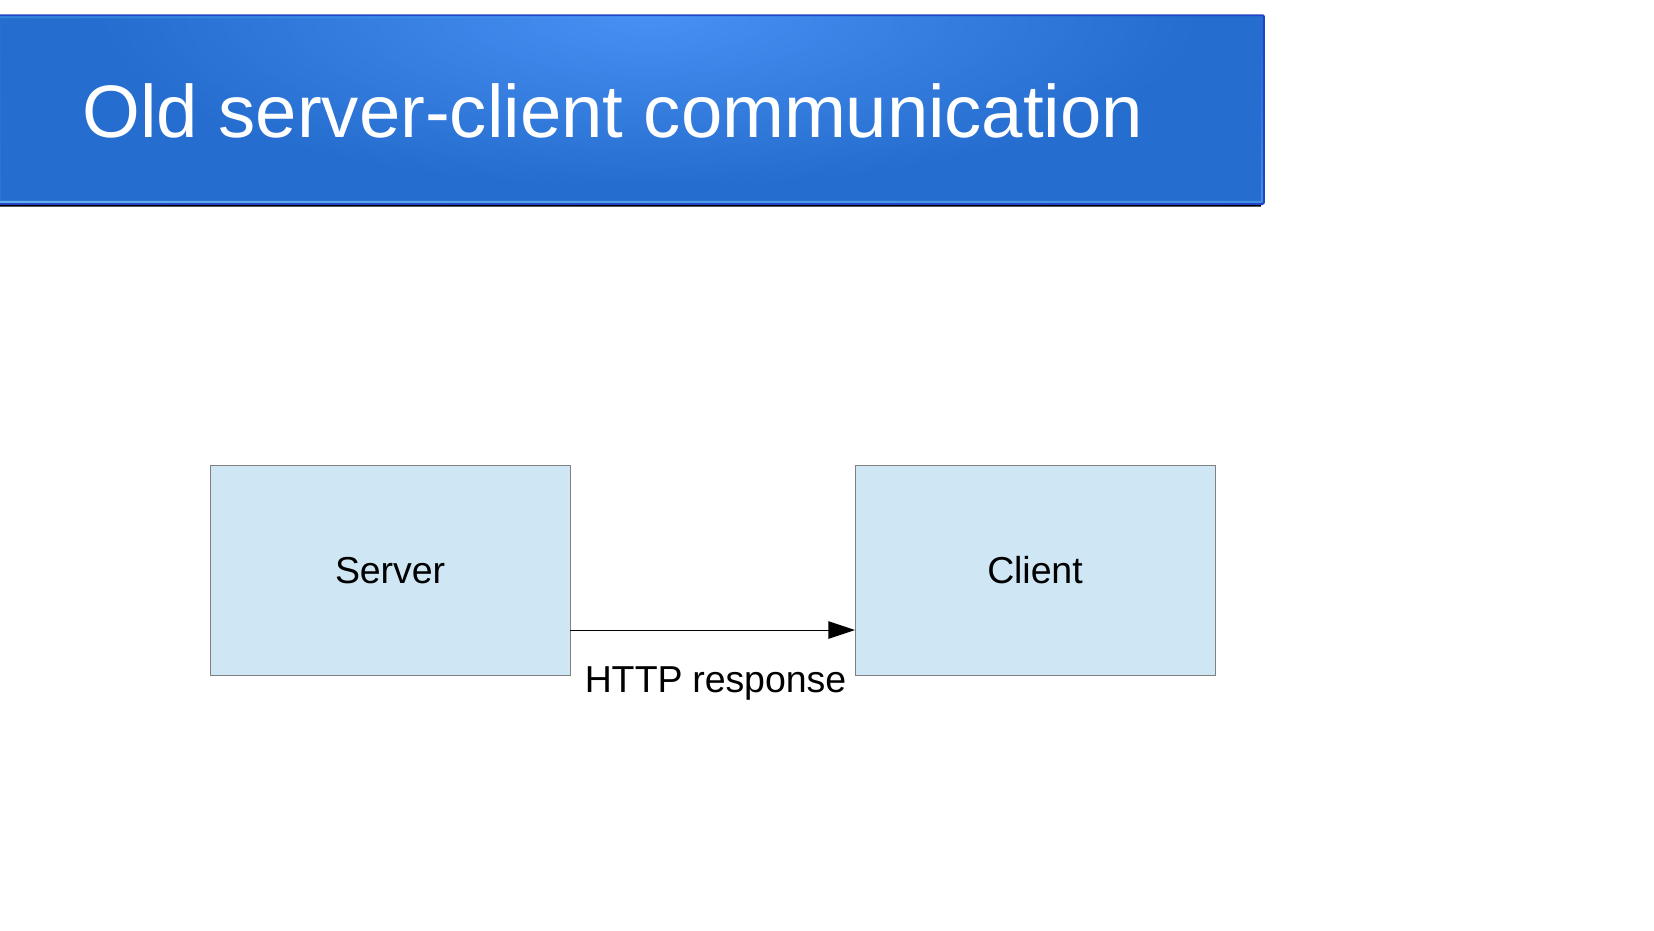

# Old server-client communication
Server
Client
HTTP response